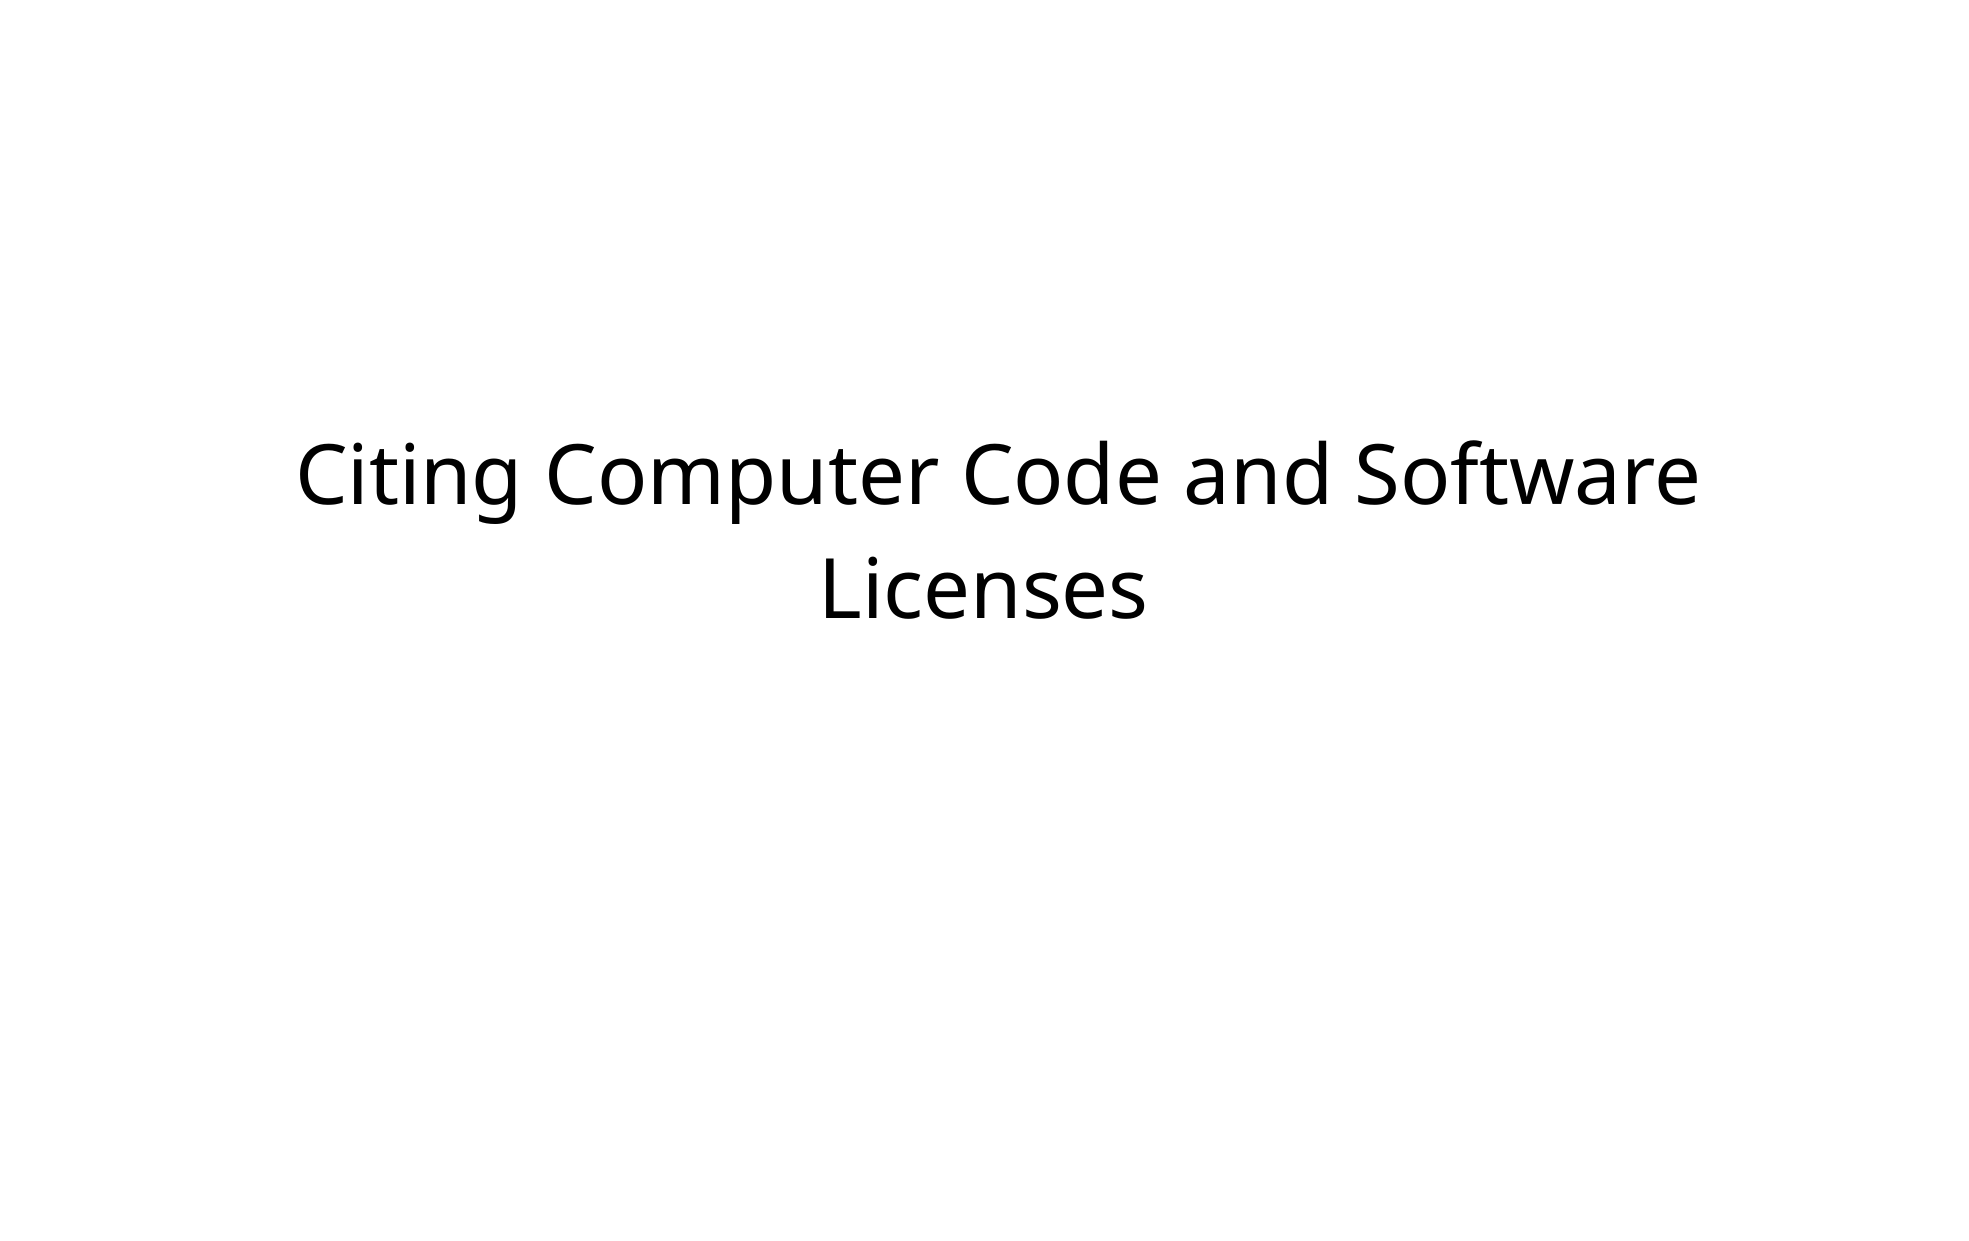

# Citing Computer Code and Software Licenses